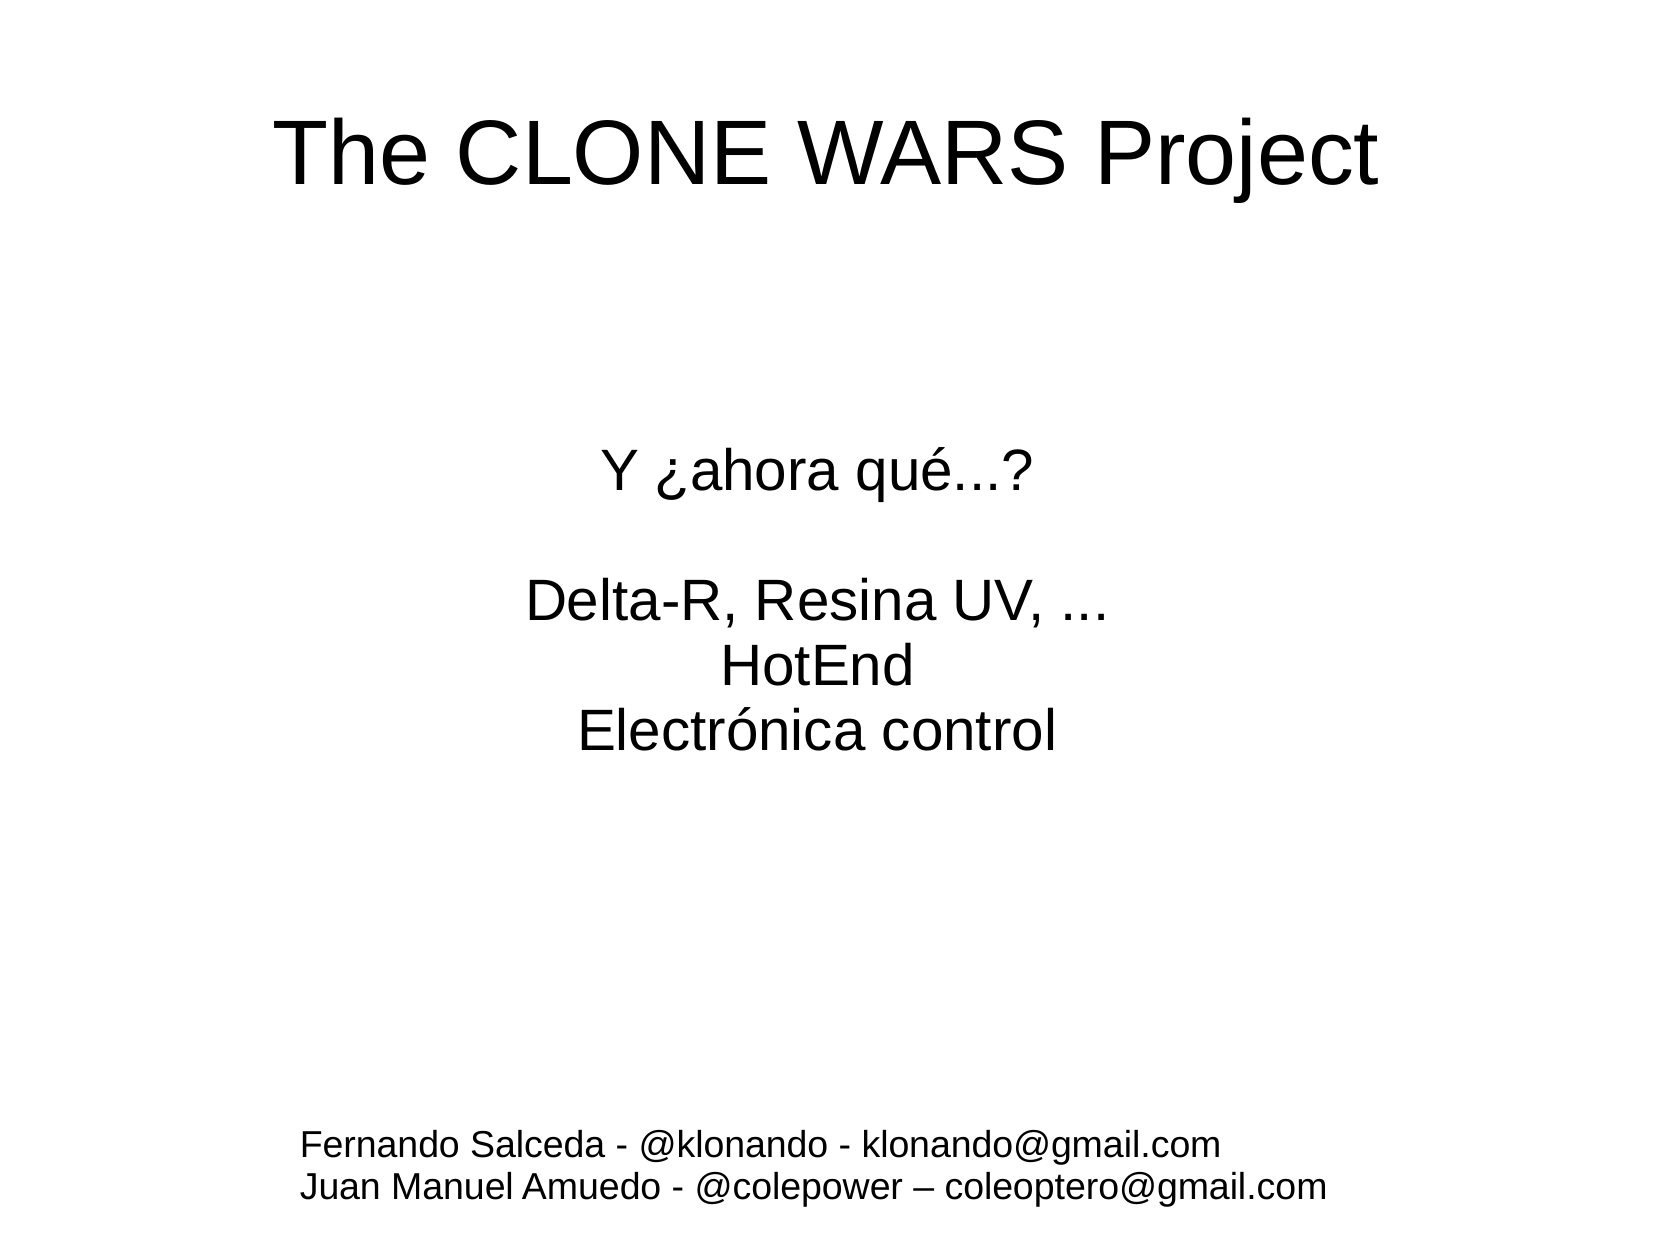

# The CLONE WARS Project
Y ¿ahora qué...?
Delta-R, Resina UV, ...
HotEnd
Electrónica control
Fernando Salceda - @klonando - klonando@gmail.com
Juan Manuel Amuedo - @colepower – coleoptero@gmail.com